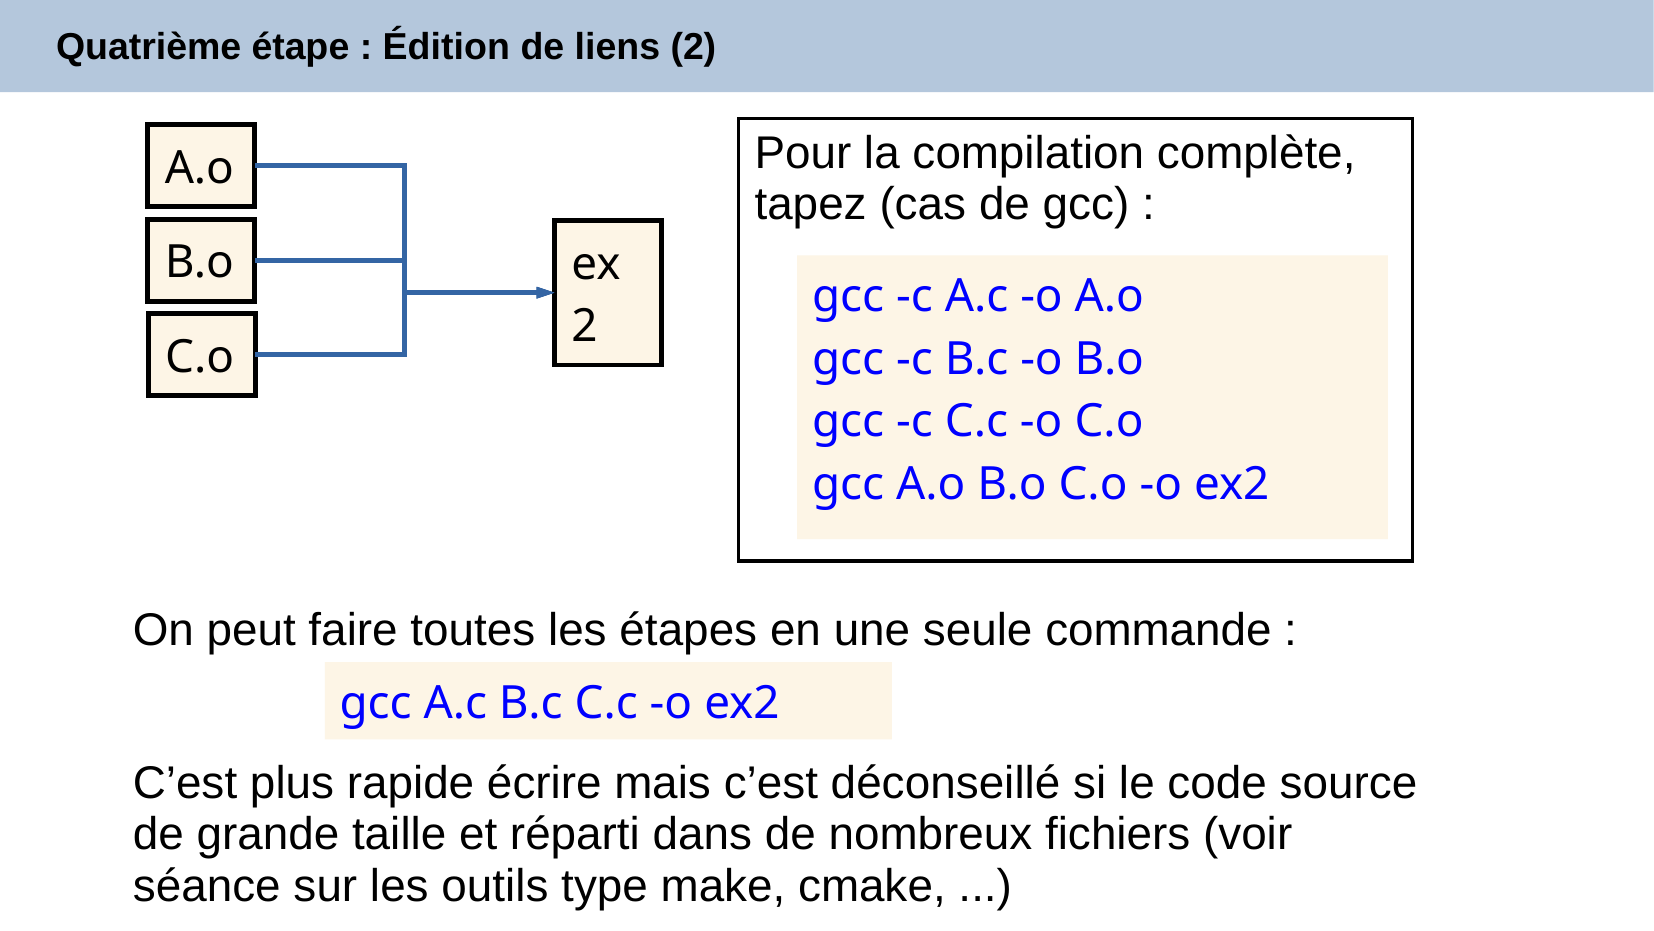

Quatrième étape : Édition de liens (2)
Pour la compilation complète, tapez (cas de gcc) :
A.o
B.o
ex2
gcc -c A.c -o A.o
gcc -c B.c -o B.o
gcc -c C.c -o C.o
gcc A.o B.o C.o -o ex2
C.o
On peut faire toutes les étapes en une seule commande :
C’est plus rapide écrire mais c’est déconseillé si le code source de grande taille et réparti dans de nombreux fichiers (voir séance sur les outils type make, cmake, ...)
gcc A.c B.c C.c -o ex2